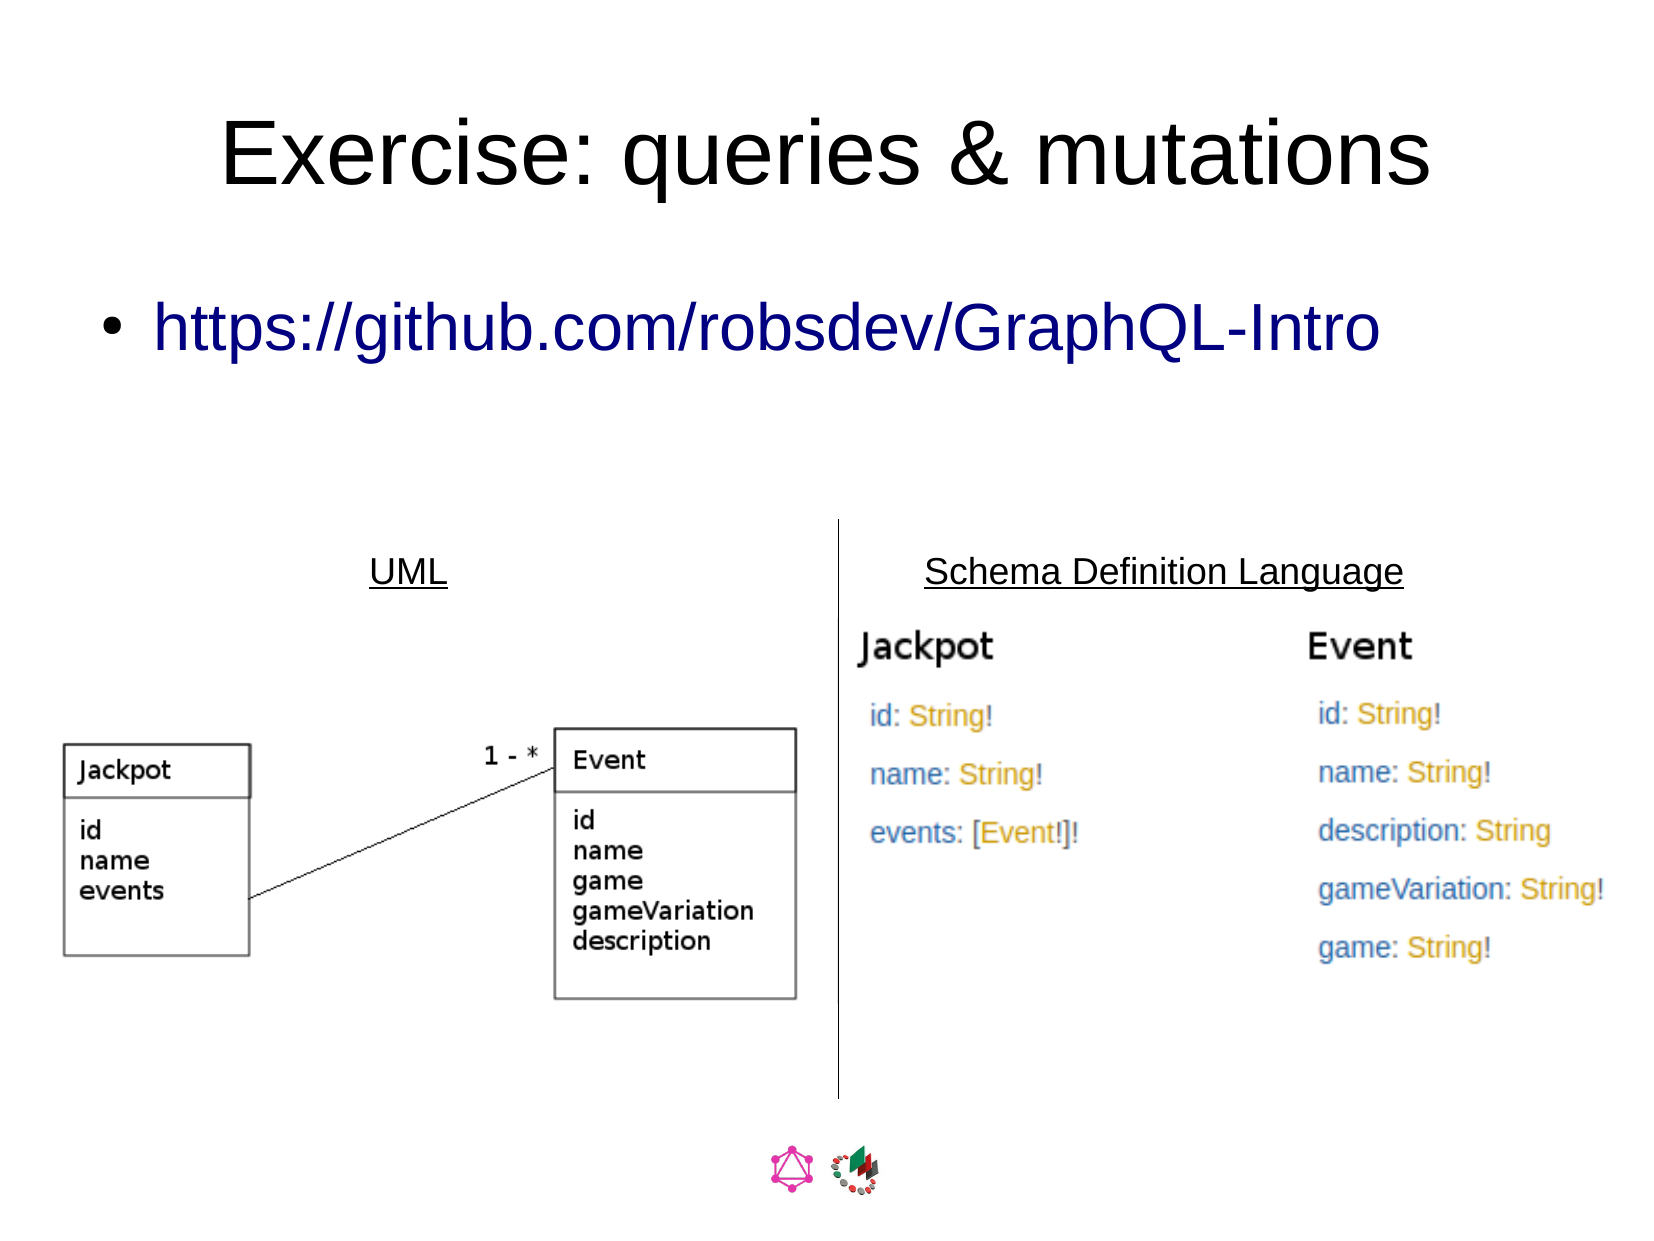

# Exercise: queries & mutations
https://github.com/robsdev/GraphQL-Intro
UML
Schema Definition Language